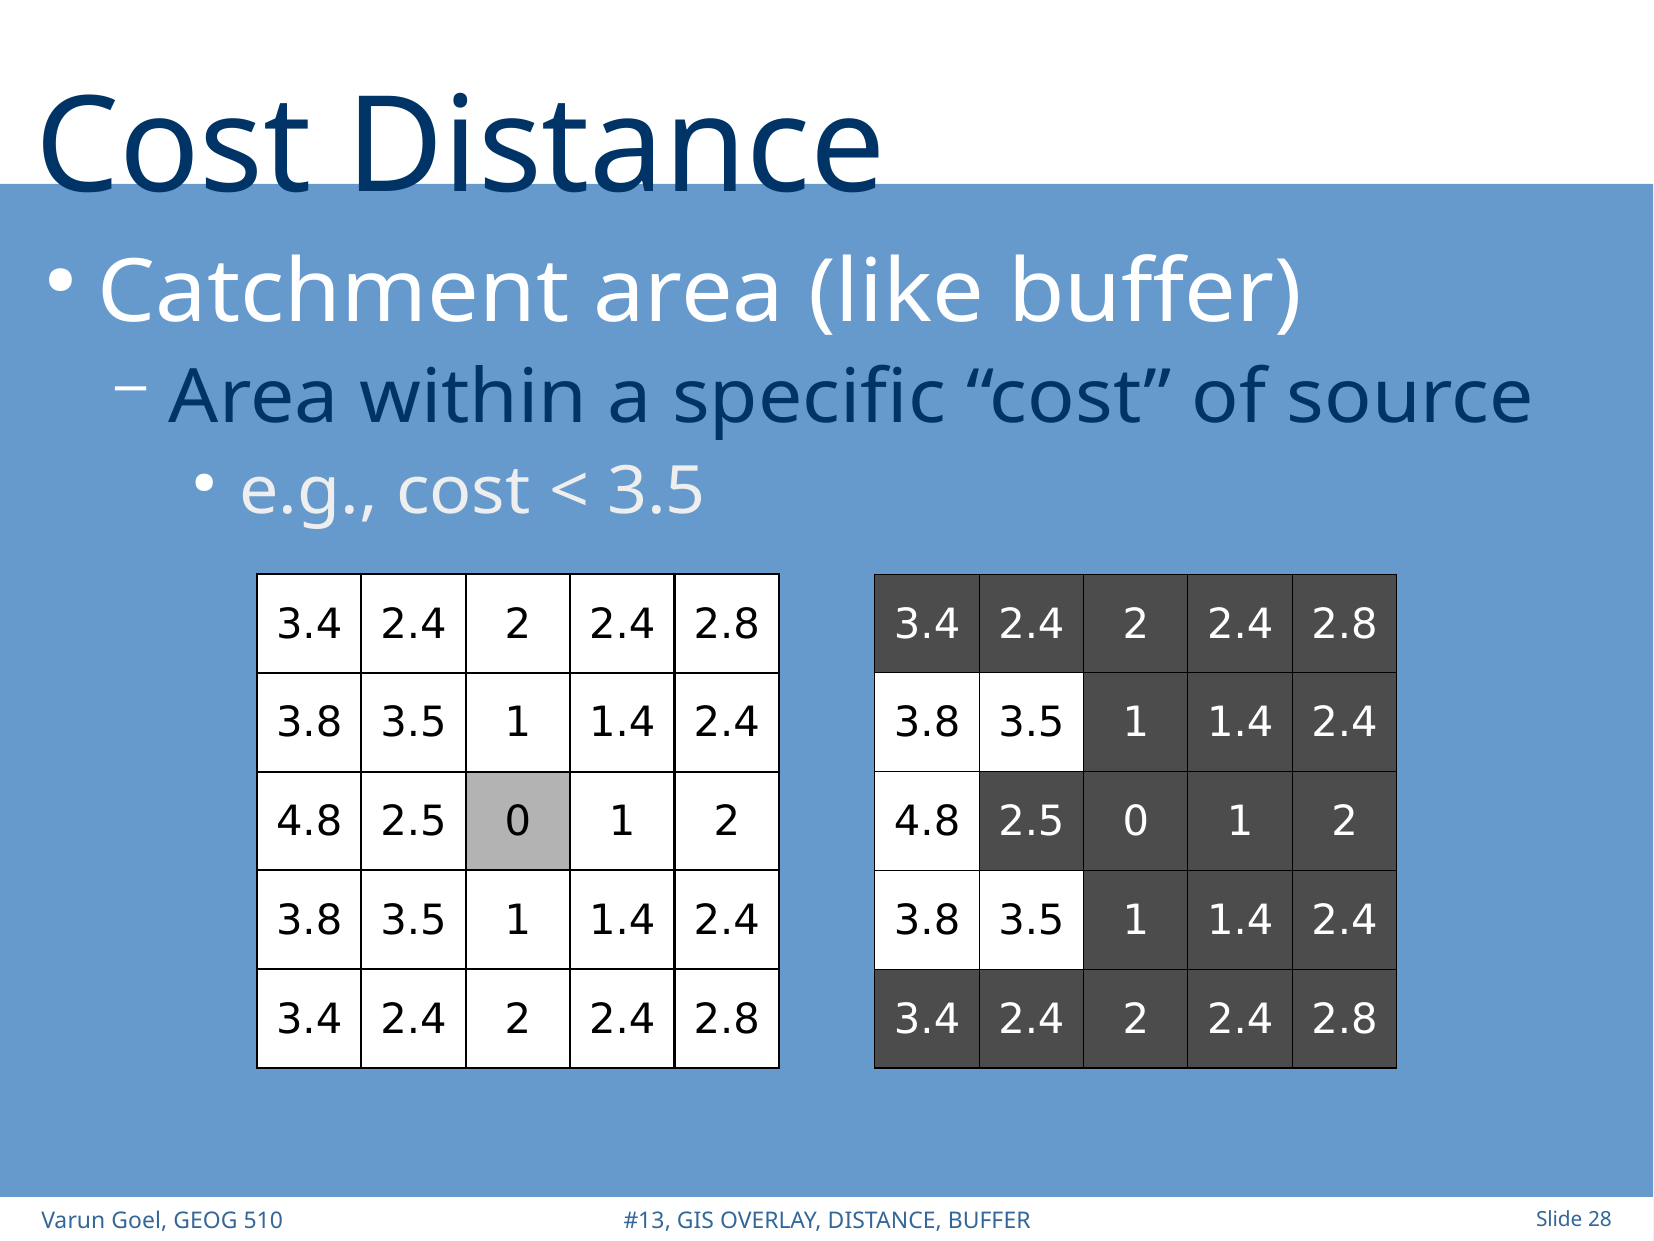

# Cost Distance
Catchment area (like buffer)
Area within a specific “cost” of source
e.g., cost < 3.5
| 3.4 | 2.4 | 2 | 2.4 | 2.8 |
| --- | --- | --- | --- | --- |
| 3.8 | 3.5 | 1 | 1.4 | 2.4 |
| 4.8 | 2.5 | 0 | 1 | 2 |
| 3.8 | 3.5 | 1 | 1.4 | 2.4 |
| 3.4 | 2.4 | 2 | 2.4 | 2.8 |
| 3.4 | 2.4 | 2 | 2.4 | 2.8 |
| --- | --- | --- | --- | --- |
| 3.8 | 3.5 | 1 | 1.4 | 2.4 |
| 4.8 | 2.5 | 0 | 1 | 2 |
| 3.8 | 3.5 | 1 | 1.4 | 2.4 |
| 3.4 | 2.4 | 2 | 2.4 | 2.8 |
#13, GIS OVERLAY, DISTANCE, BUFFER
28